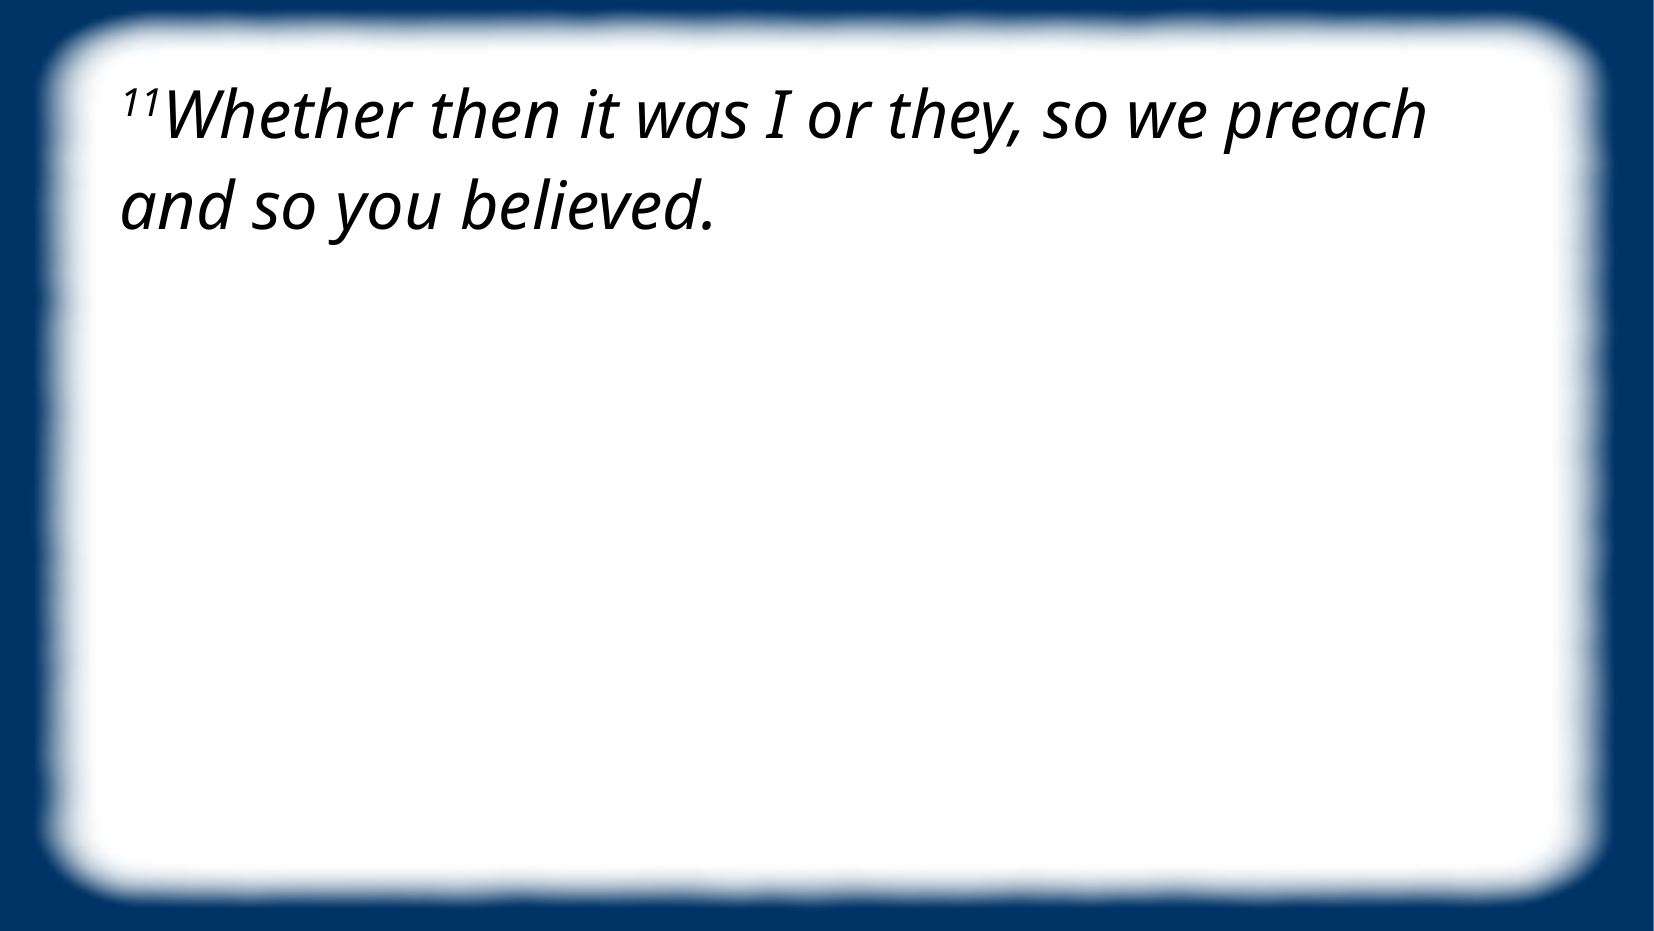

11Whether then it was I or they, so we preach and so you believed.